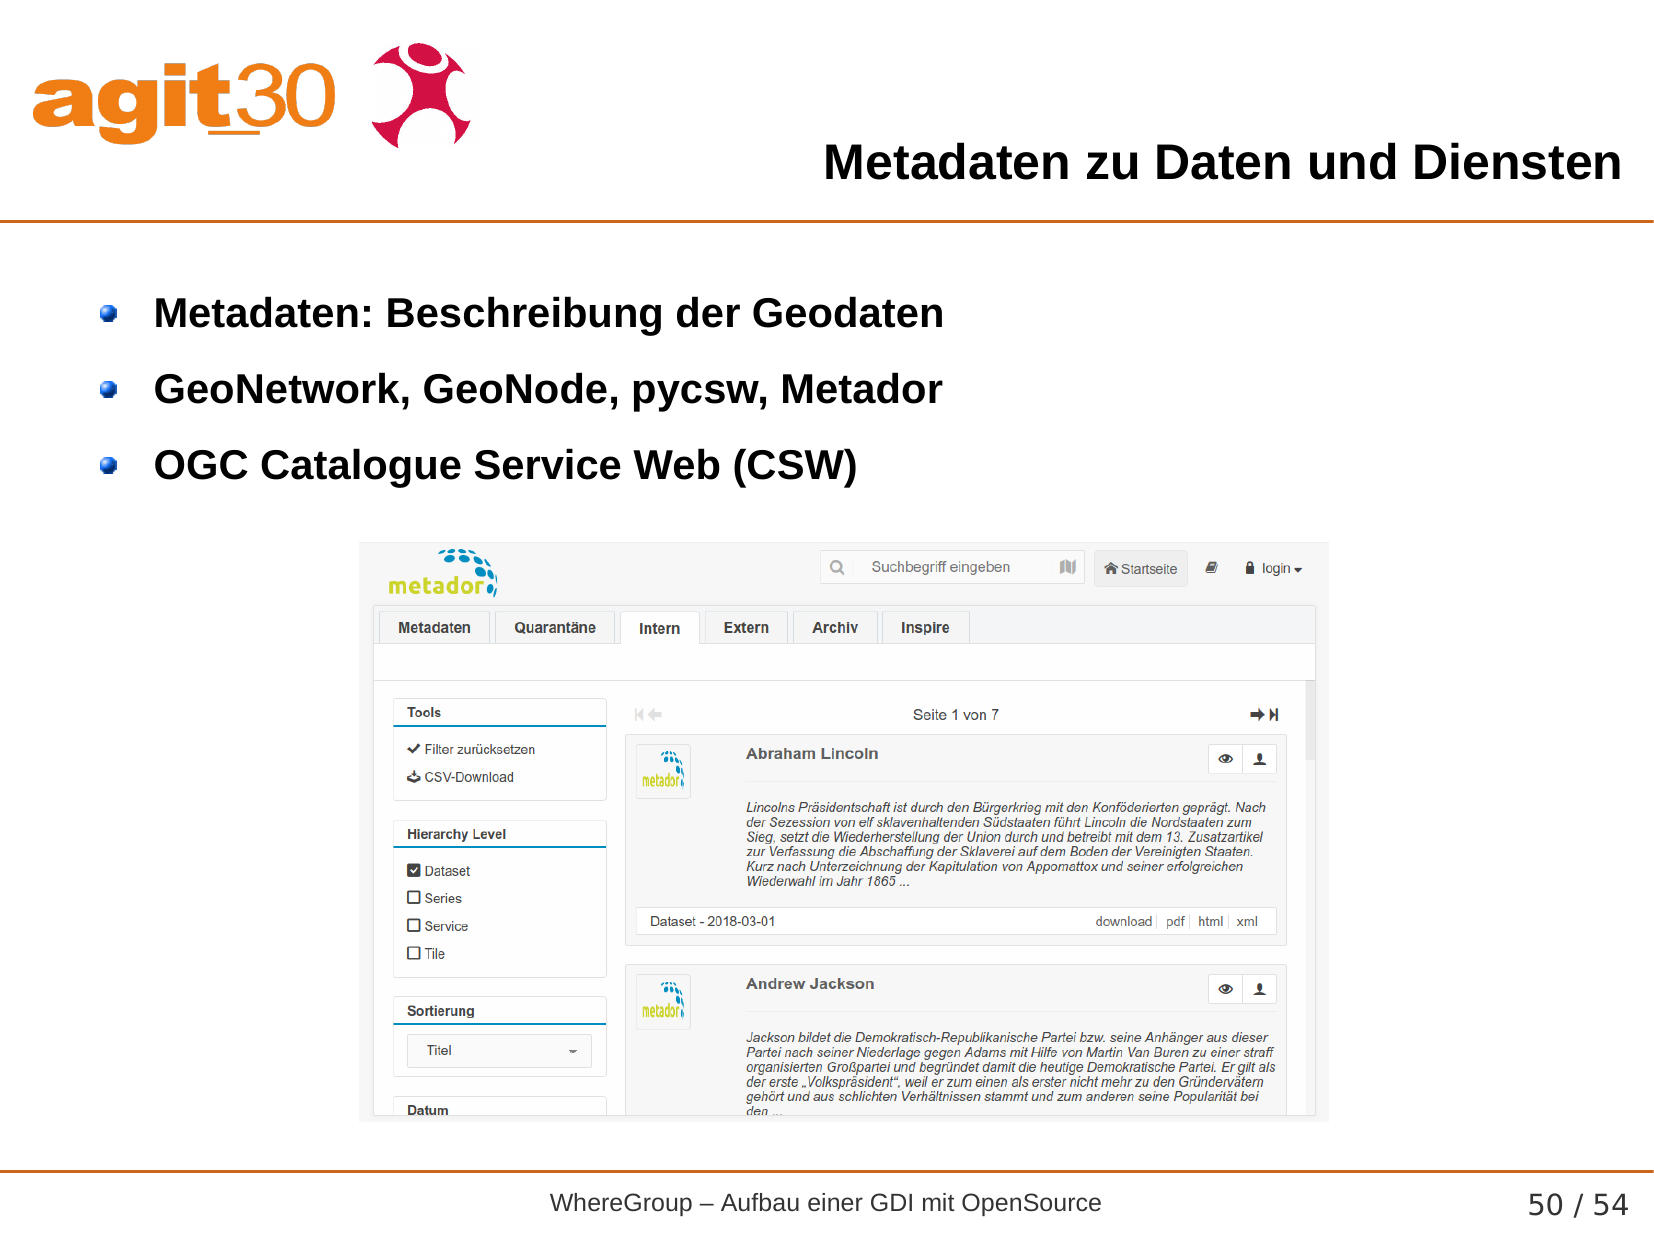

# Metadaten zu Daten und Diensten
Metadaten: Beschreibung der Geodaten
GeoNetwork, GeoNode, pycsw, Metador
OGC Catalogue Service Web (CSW)